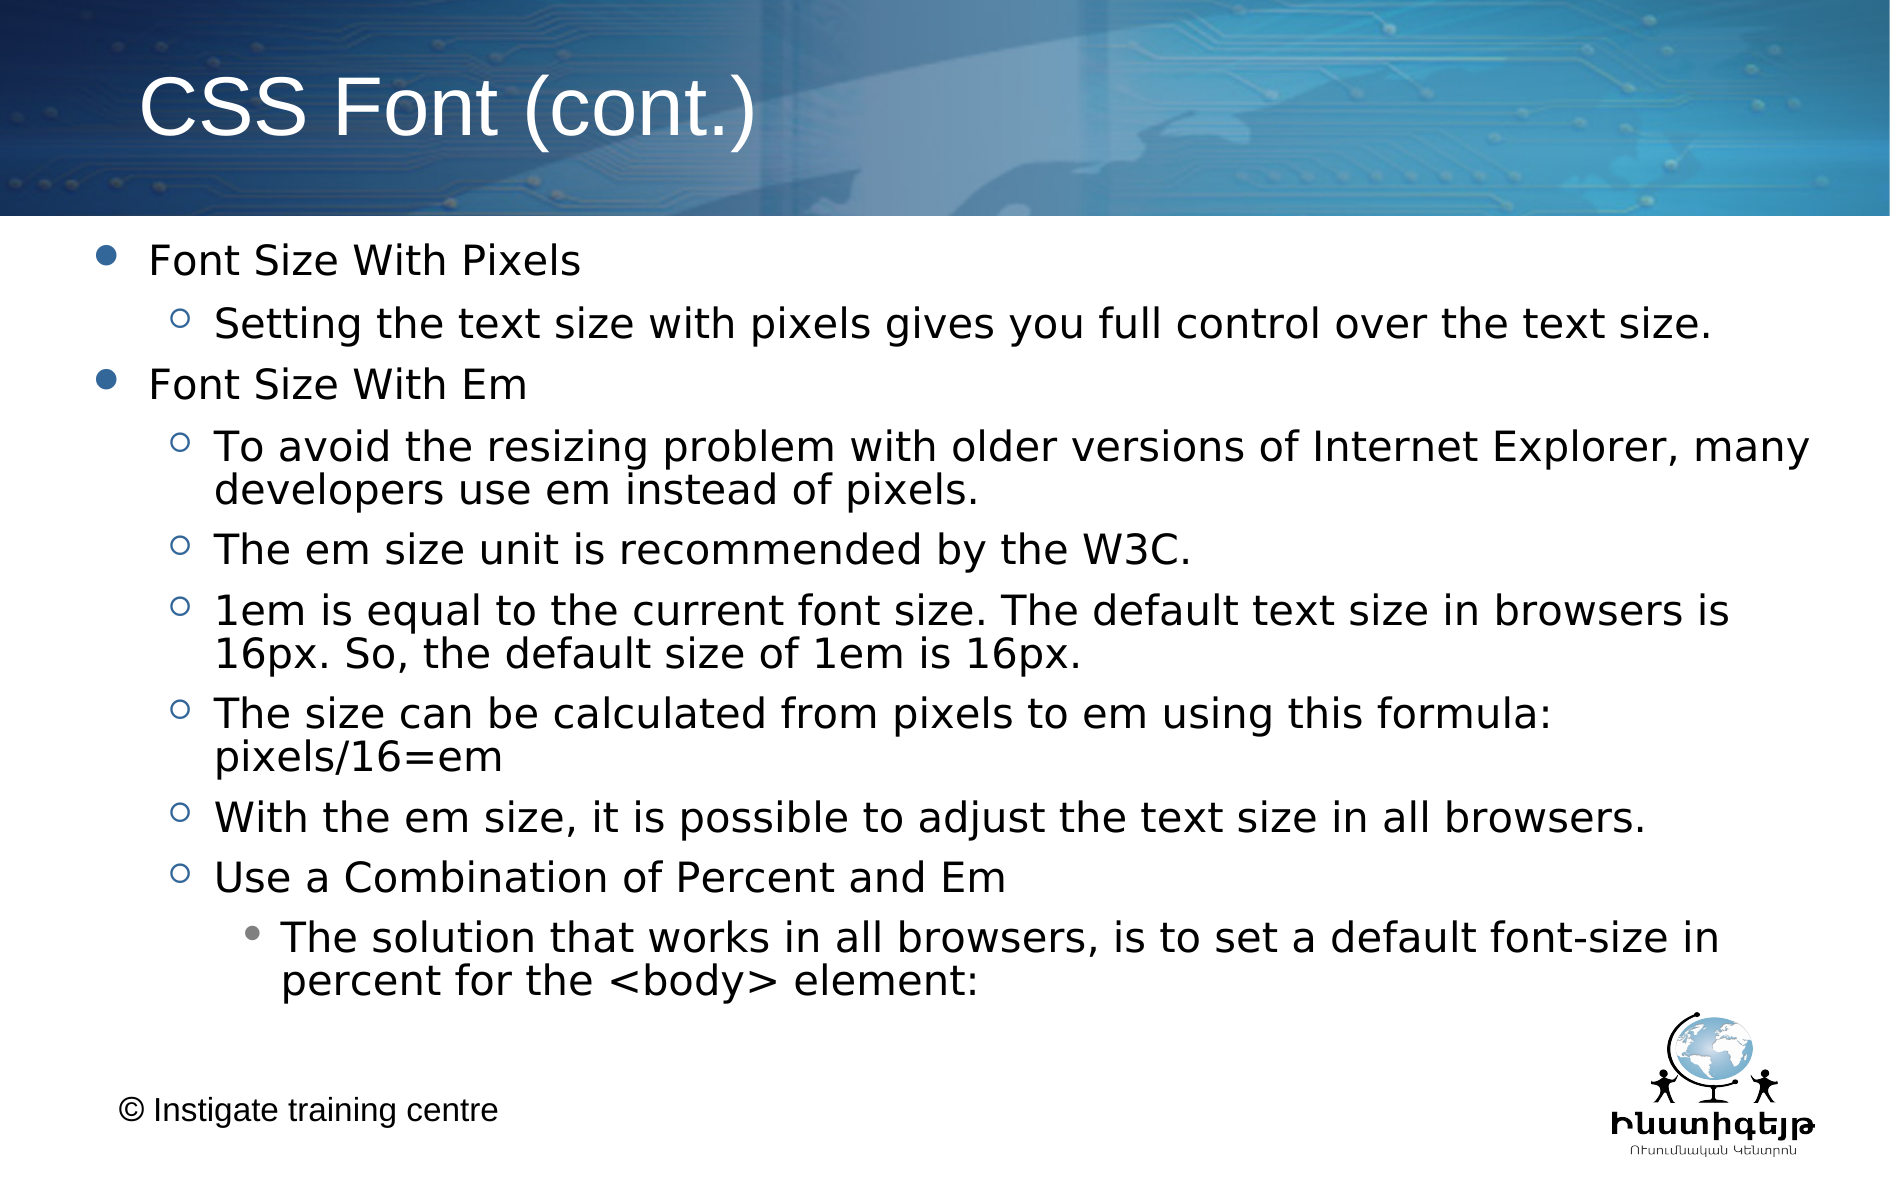

CSS Font (cont.)
# Font Size With Pixels
Setting the text size with pixels gives you full control over the text size.
Font Size With Em
To avoid the resizing problem with older versions of Internet Explorer, many developers use em instead of pixels.
The em size unit is recommended by the W3C.
1em is equal to the current font size. The default text size in browsers is 16px. So, the default size of 1em is 16px.
The size can be calculated from pixels to em using this formula: pixels/16=em
With the em size, it is possible to adjust the text size in all browsers.
Use a Combination of Percent and Em
The solution that works in all browsers, is to set a default font-size in percent for the <body> element: